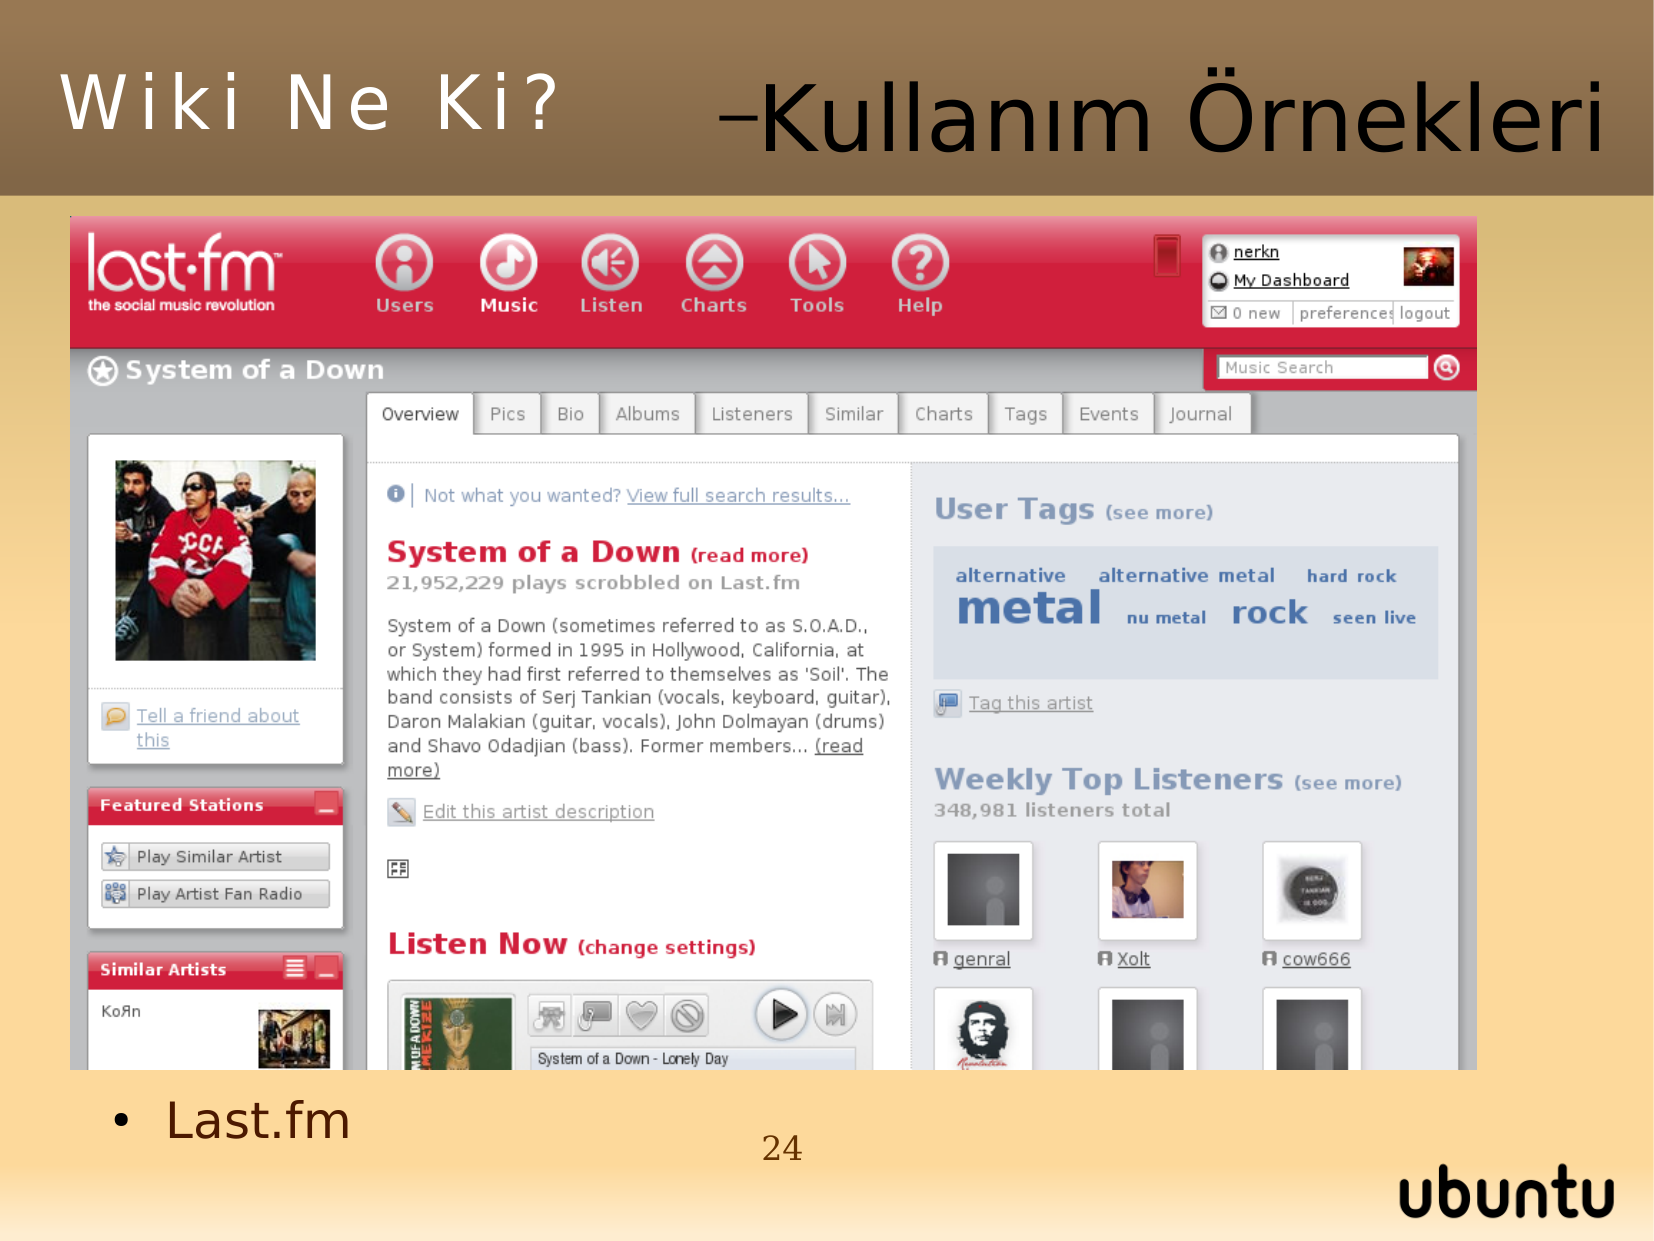

Wiki Ne Ki?
Kullanım Örnekleri
# Last.fm
24